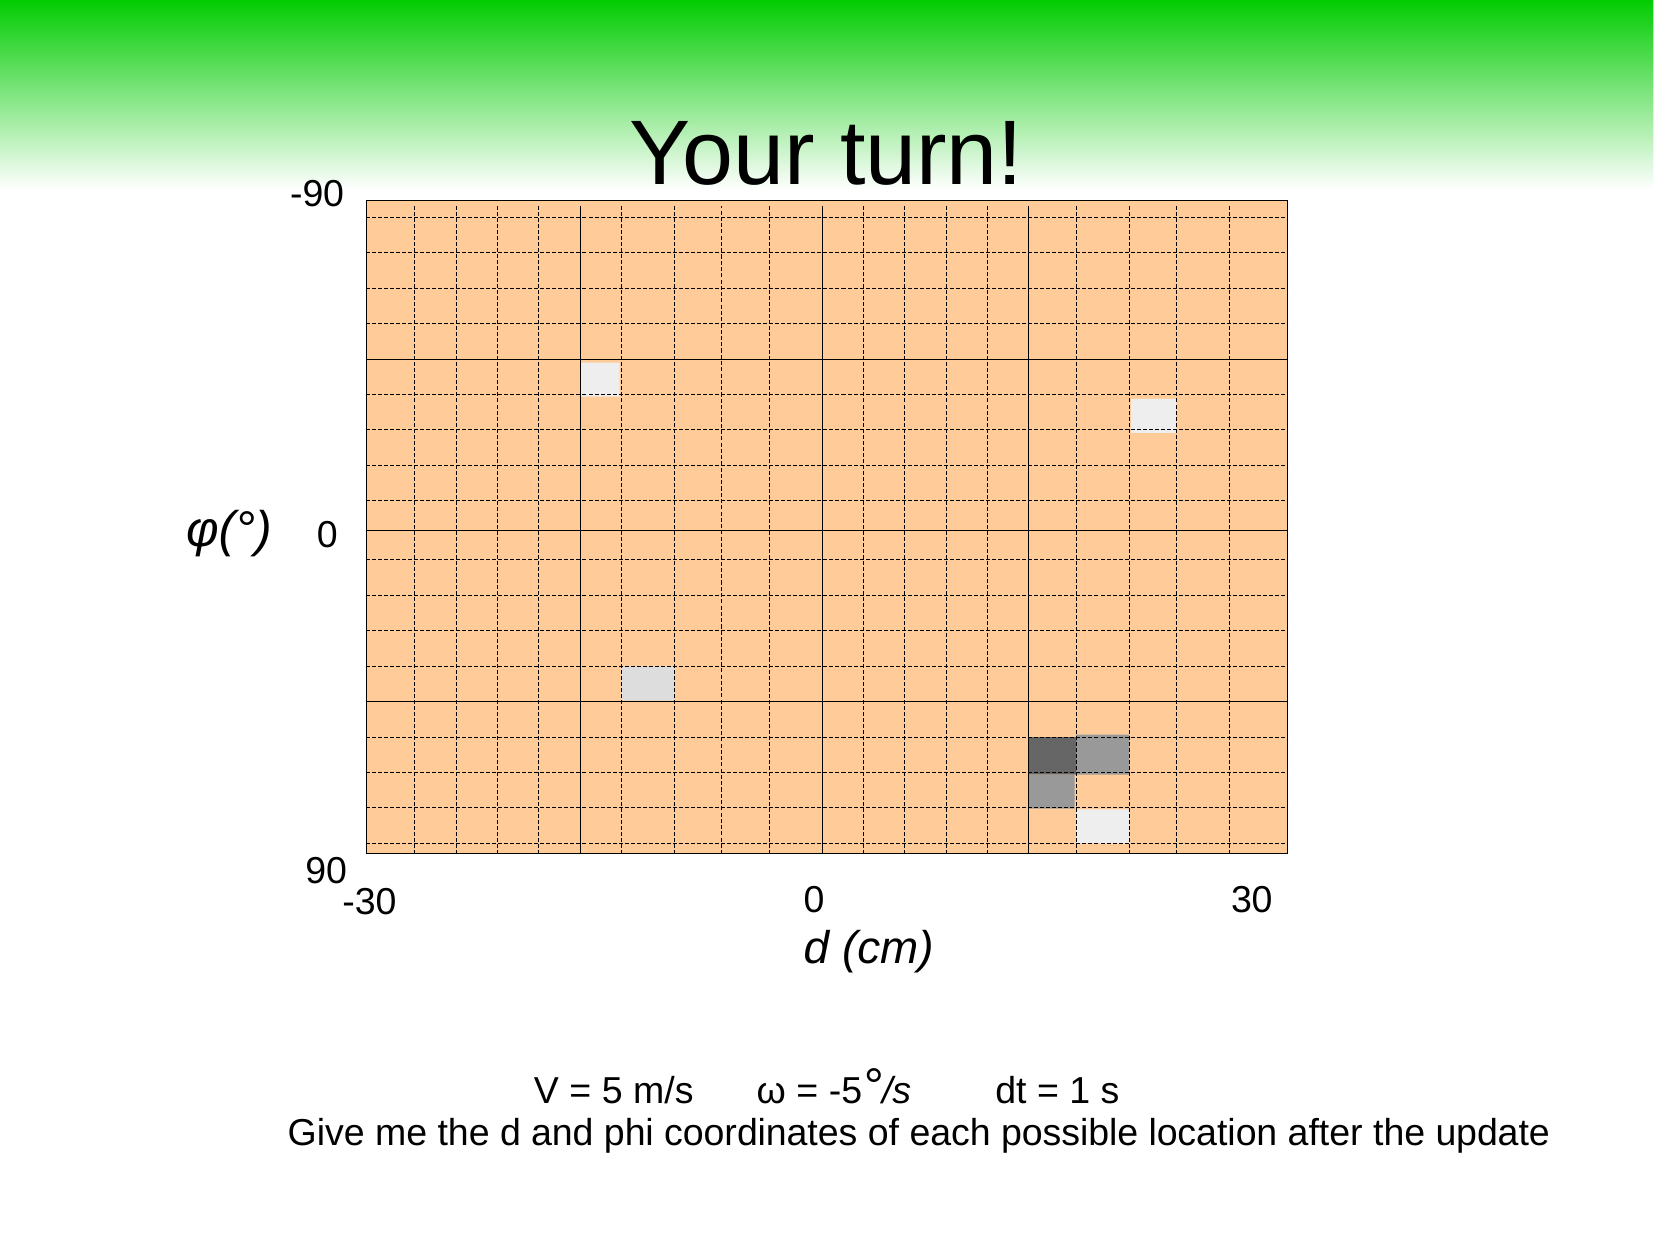

# Your turn!
-90
φ(°)
0
90
0
30
-30
d (cm)
V = 5 m/s ω = -5°/s dt = 1 s
Give me the d and phi coordinates of each possible location after the update